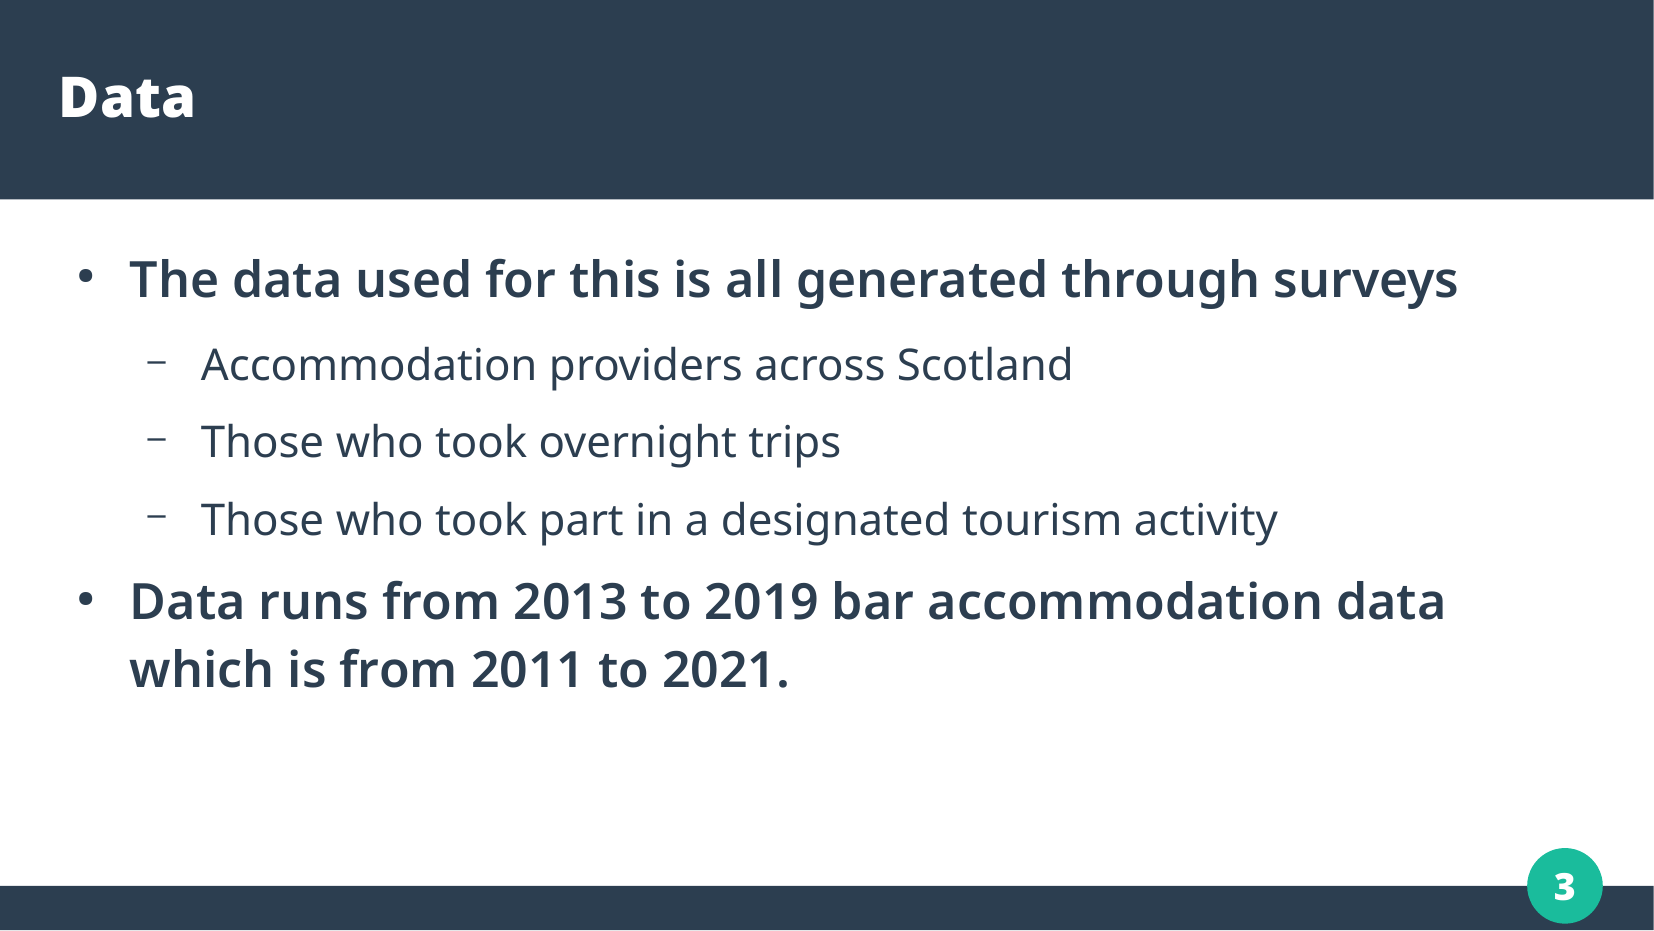

# Data
The data used for this is all generated through surveys
Accommodation providers across Scotland
Those who took overnight trips
Those who took part in a designated tourism activity
Data runs from 2013 to 2019 bar accommodation data which is from 2011 to 2021.